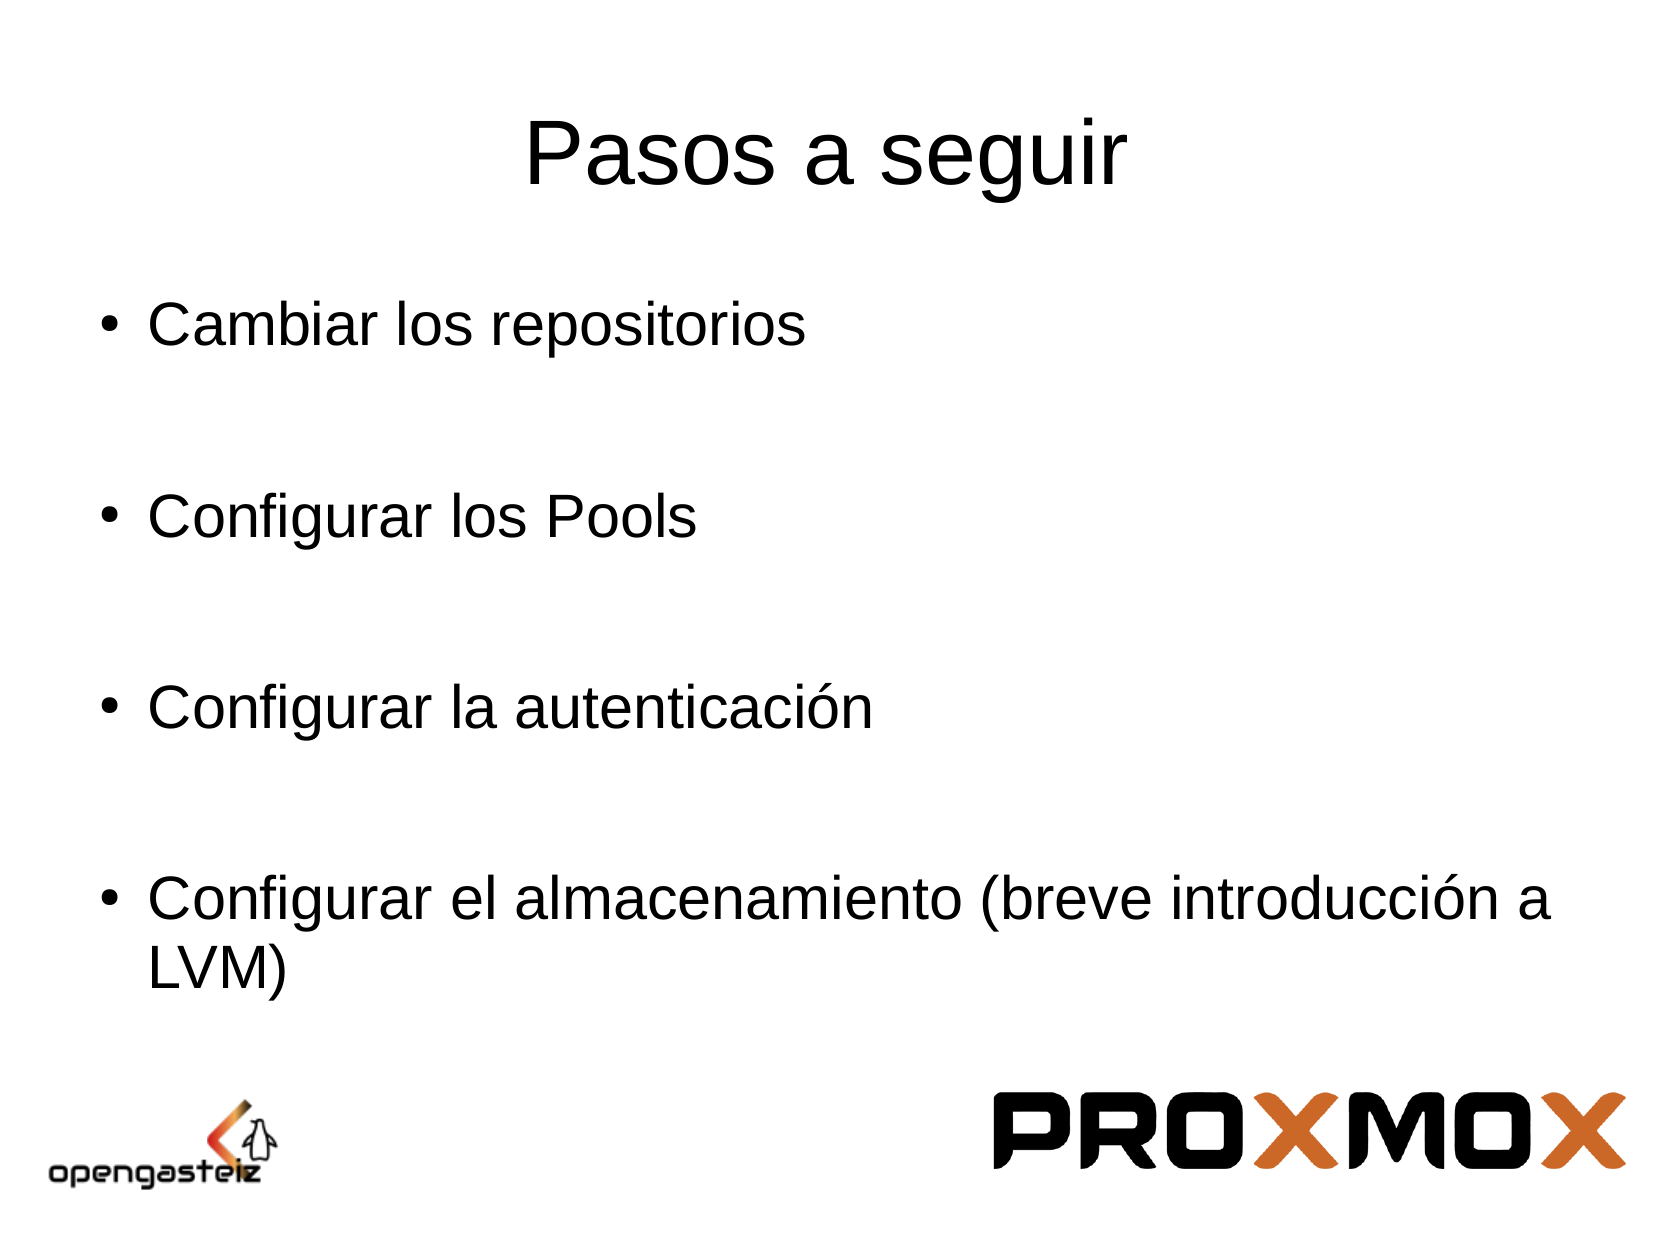

# Pasos a seguir
Cambiar los repositorios
Configurar los Pools
Configurar la autenticación
Configurar el almacenamiento (breve introducción a LVM)